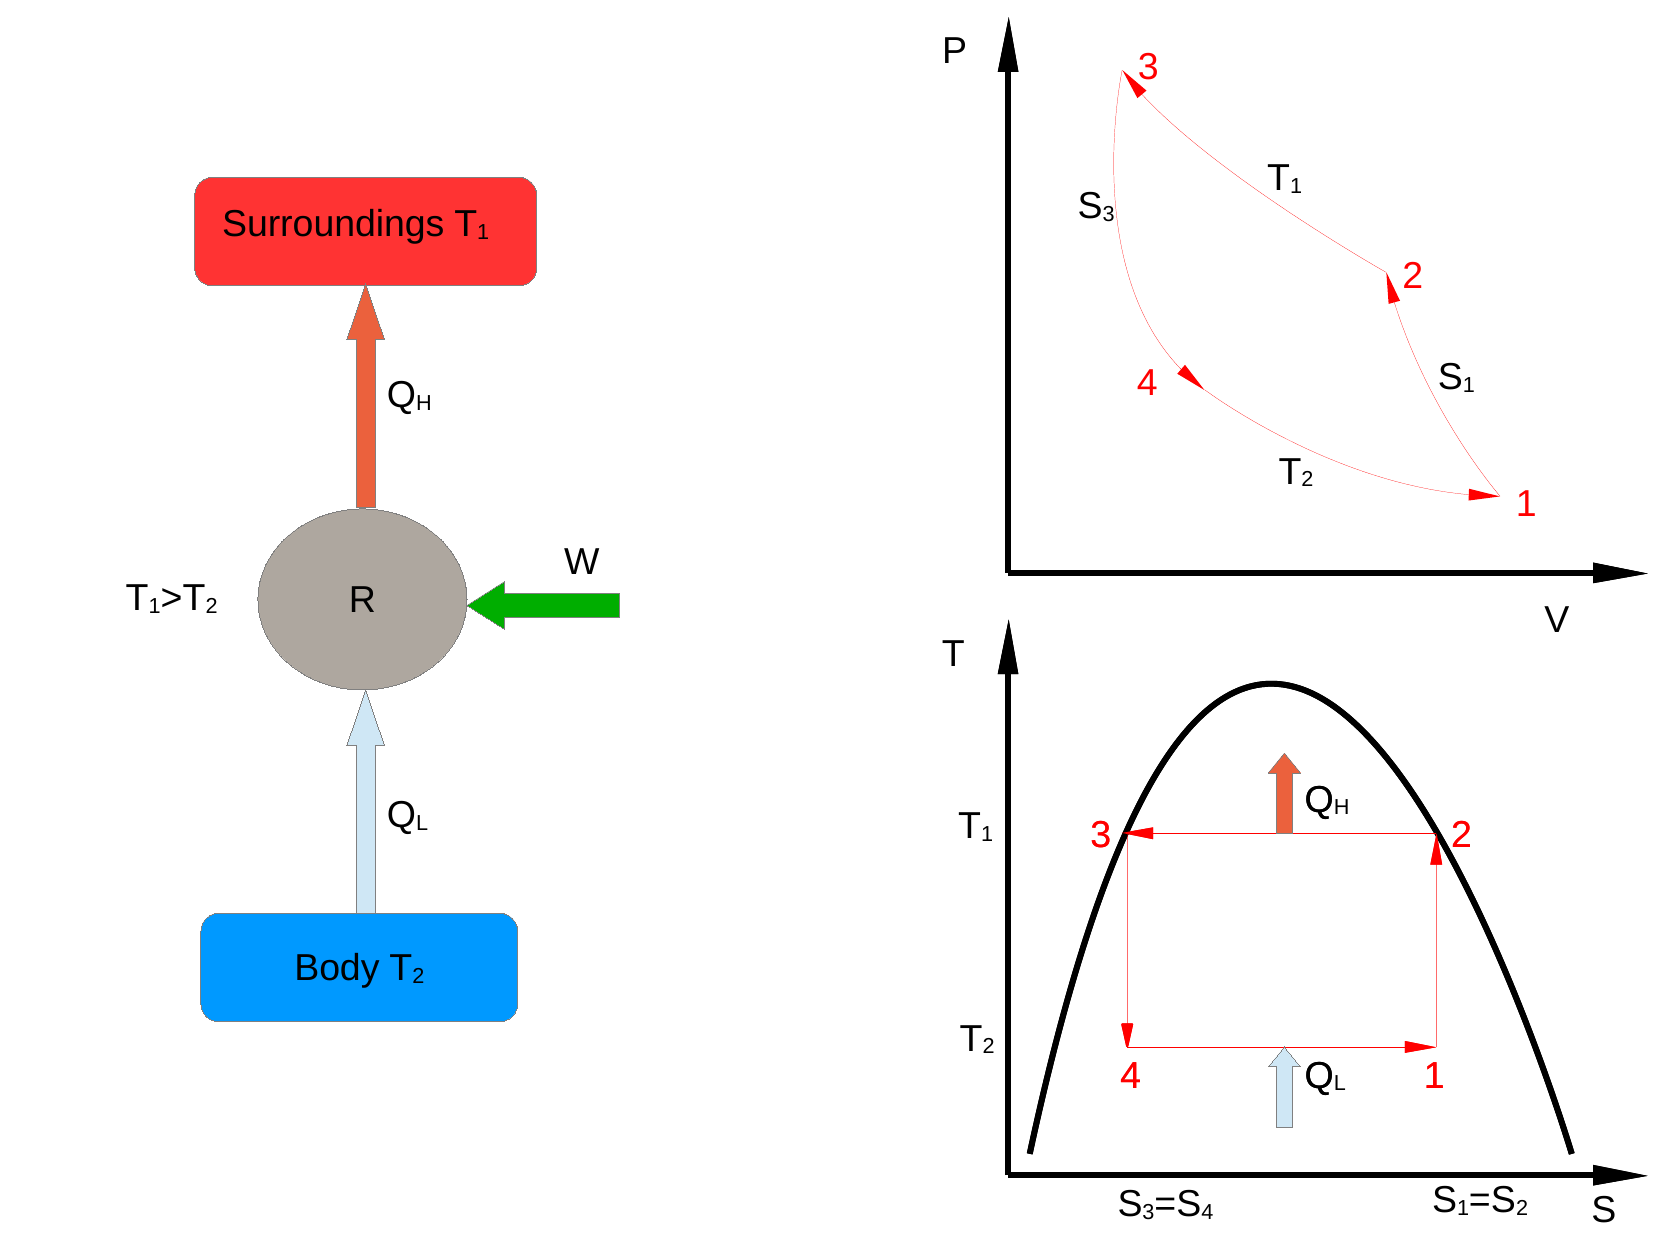

T
T
P
3
T1
S3
Surroundings T1
2
S1
4
QH
T2
1
W
T1>T2
R
V
T
Q
QH
QL
T1
3
3
2
2
Body T2
T2
4
4
Q
QL
1
1
S1=S2
S3=S4
S